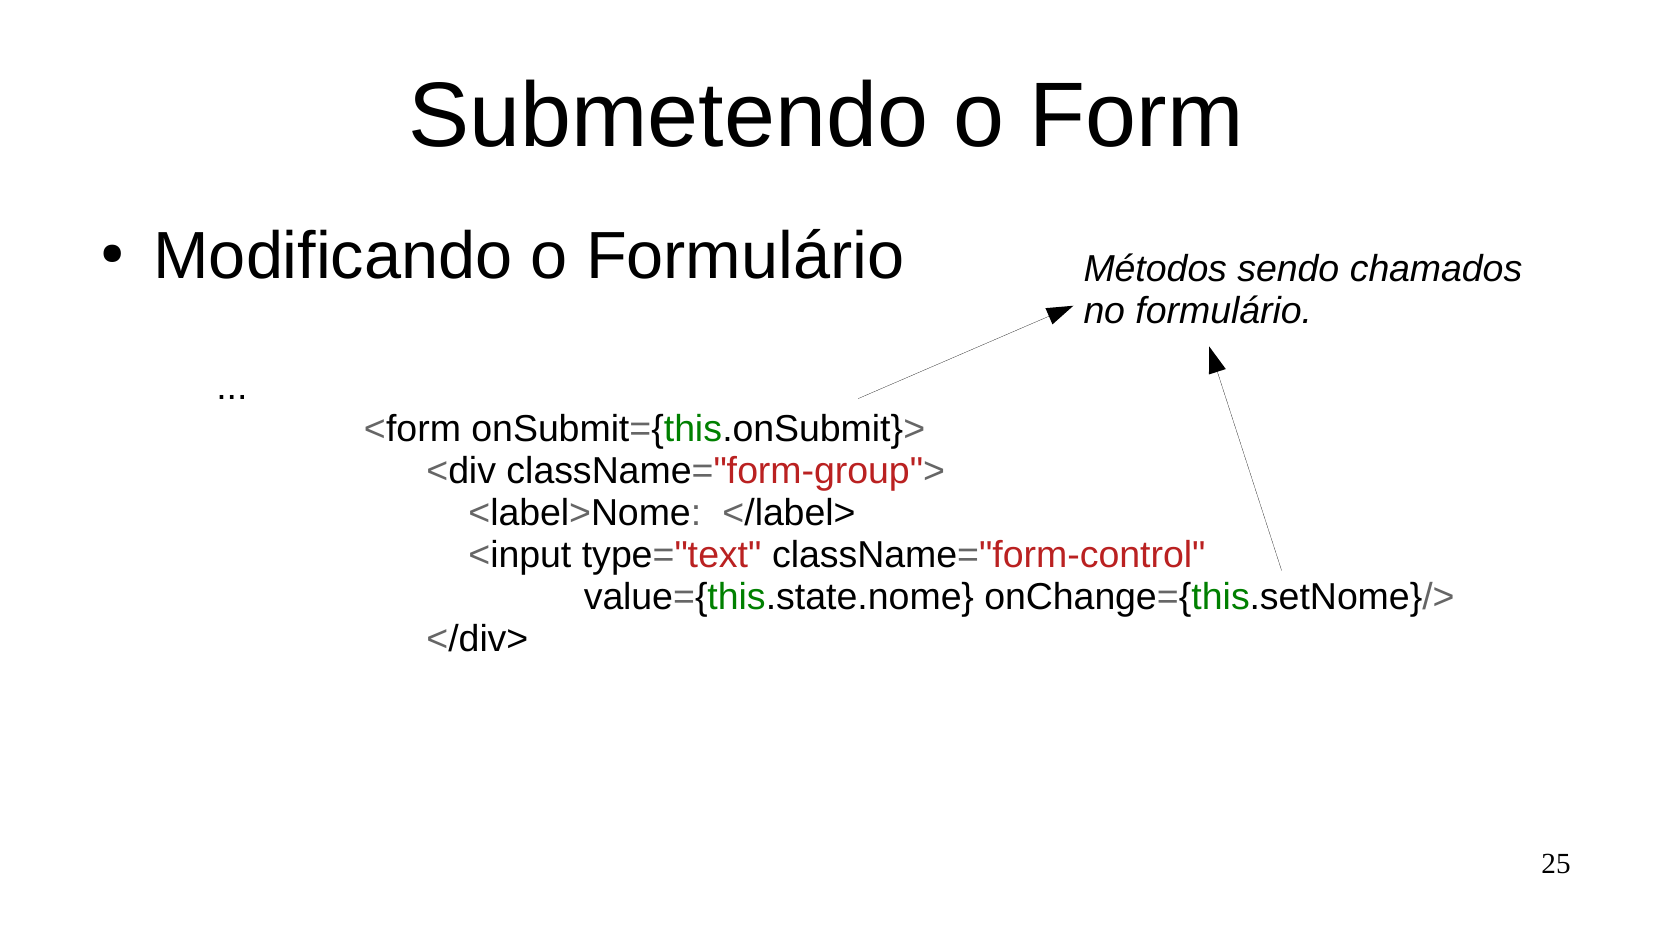

# Submetendo o Form
Modificando o Formulário
Métodos sendo chamados
no formulário.
...
		<form onSubmit={this.onSubmit}>
 <div className="form-group">
 <label>Nome: </label>
 <input type="text" className="form-control"
 value={this.state.nome} onChange={this.setNome}/>
 </div>
25